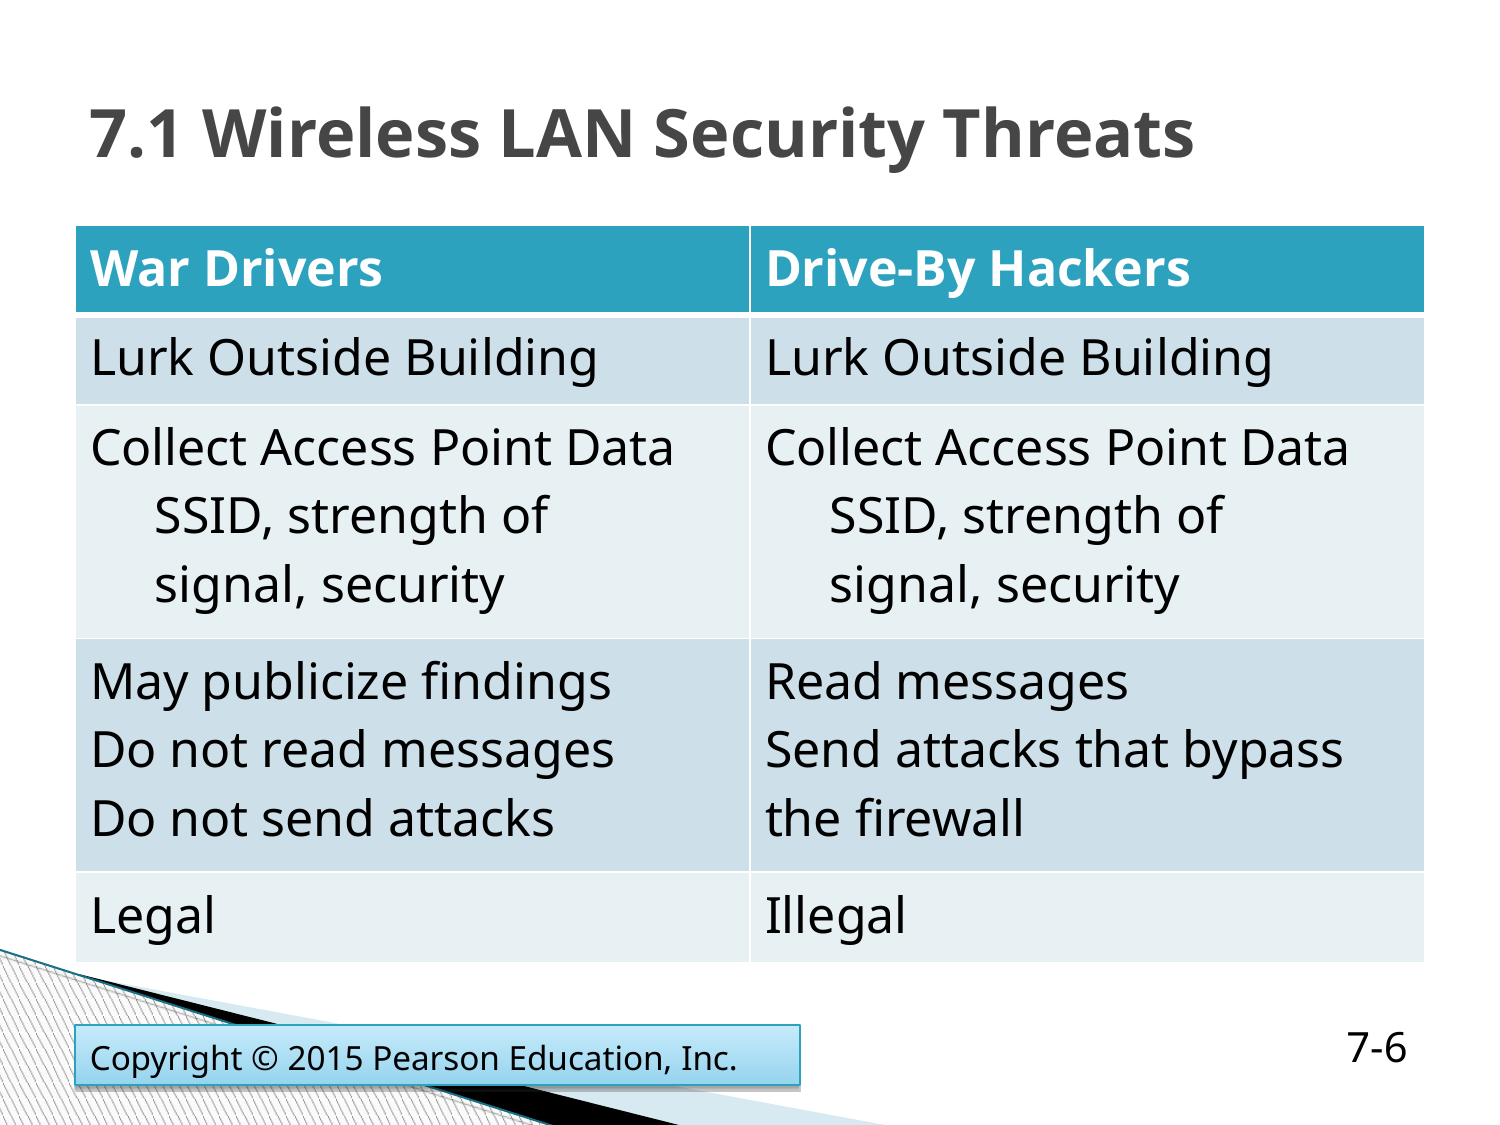

# 7.1 Wireless LAN Security Threats
| War Drivers | Drive-By Hackers |
| --- | --- |
| Lurk Outside Building | Lurk Outside Building |
| Collect Access Point Data SSID, strength of signal, security | Collect Access Point Data SSID, strength of signal, security |
| May publicize findings Do not read messages Do not send attacks | Read messages Send attacks that bypass the firewall |
| Legal | Illegal |
Copyright © 2015 Pearson Education, Inc.